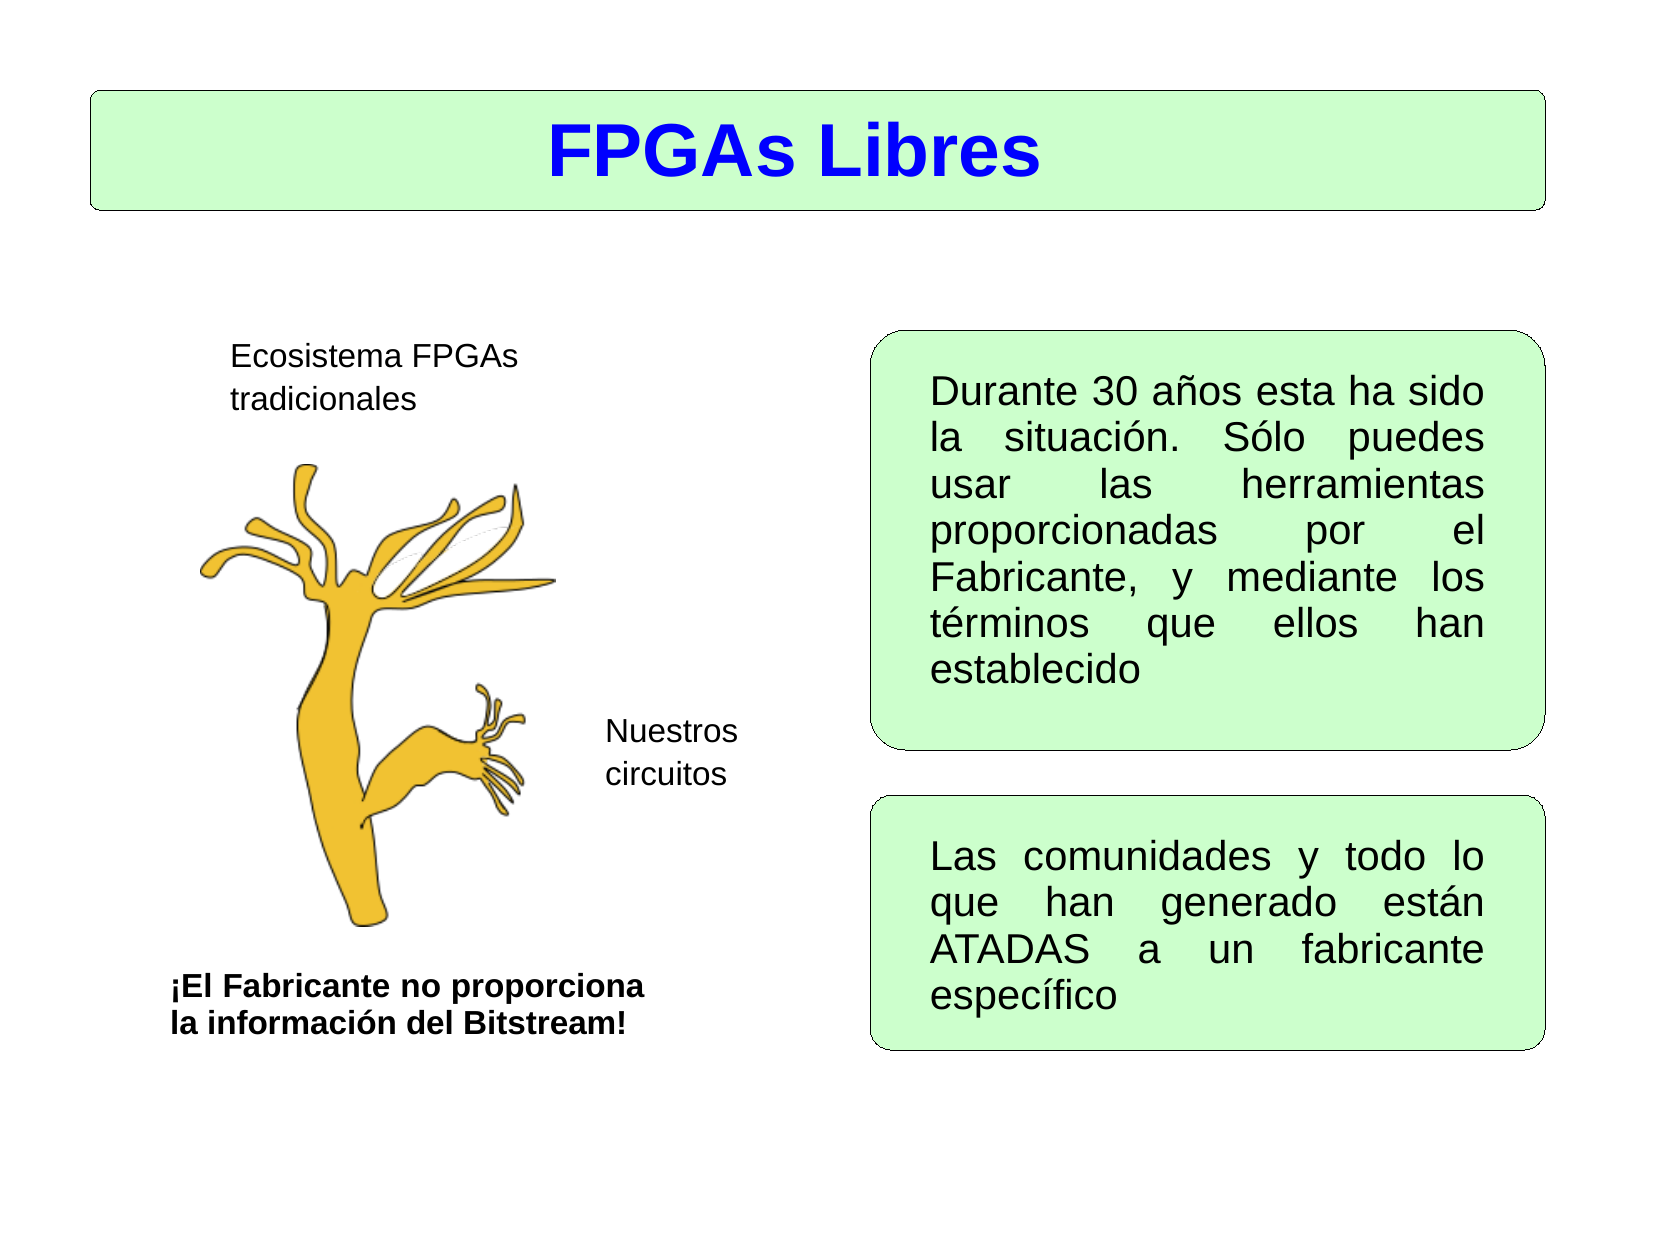

# FPGAs Libres
Ecosistema FPGAs
tradicionales
Durante 30 años esta ha sido la situación. Sólo puedes usar las herramientas proporcionadas por el Fabricante, y mediante los términos que ellos han establecido
Nuestros
circuitos
Las comunidades y todo lo que han generado están ATADAS a un fabricante específico
¡El Fabricante no proporciona la información del Bitstream!